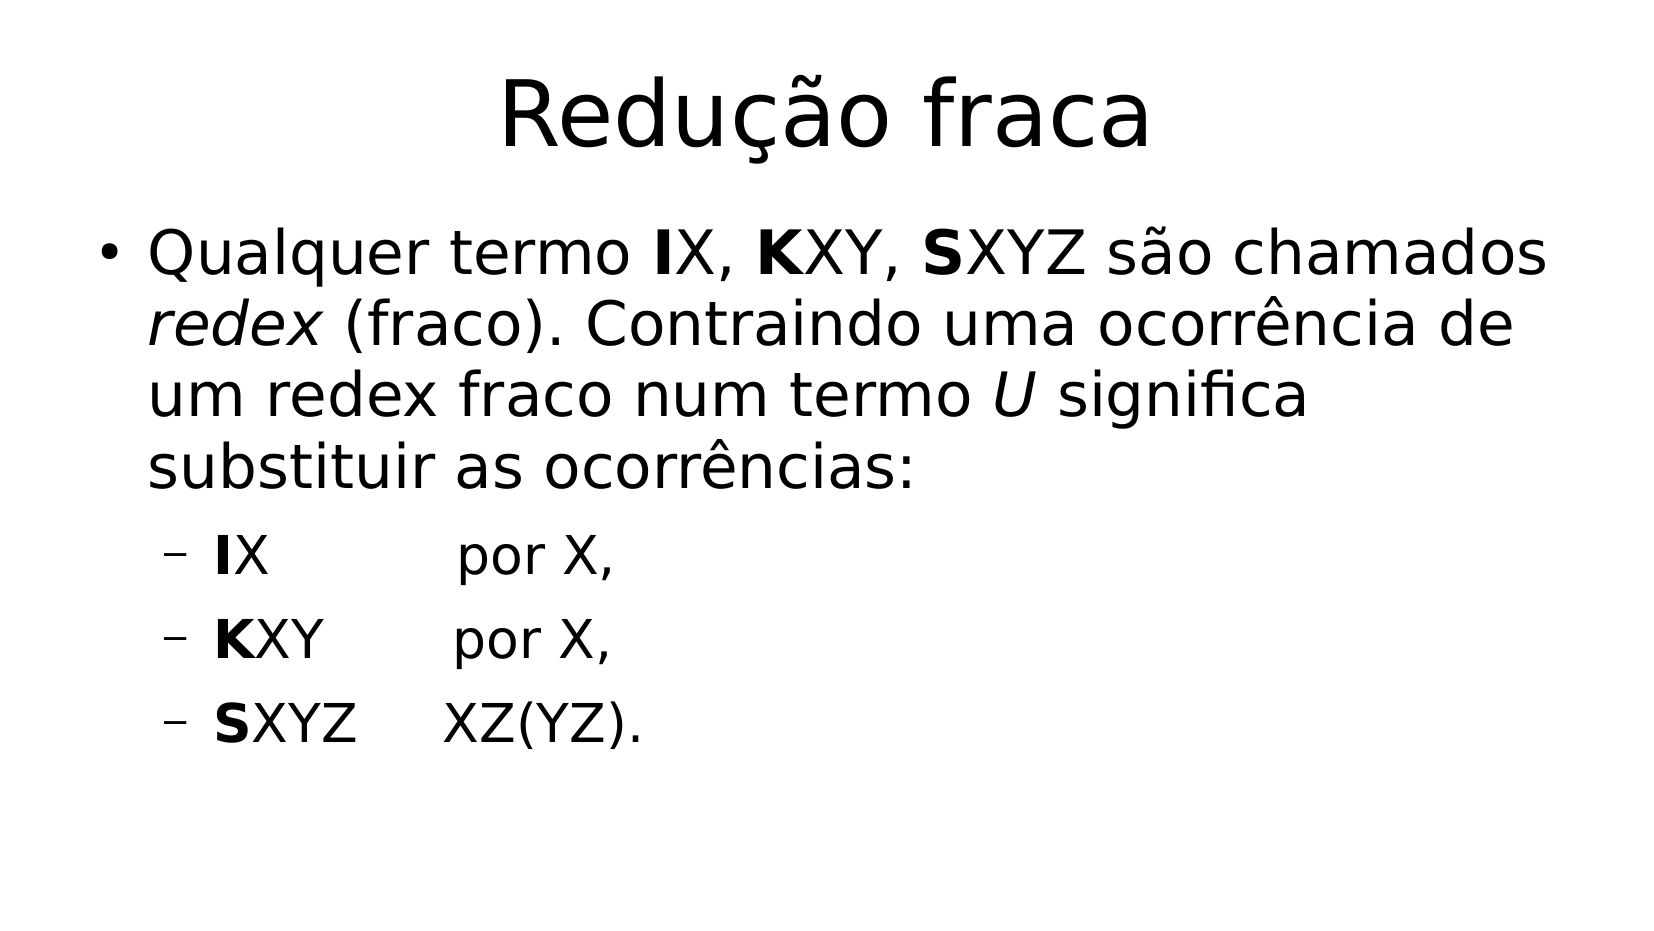

# Redução fraca
Qualquer termo IX, KXY, SXYZ são chamados redex (fraco). Contraindo uma ocorrência de um redex fraco num termo U significa substituir as ocorrências:
IX por X,
KXY	 por X,
SXYZ XZ(YZ).